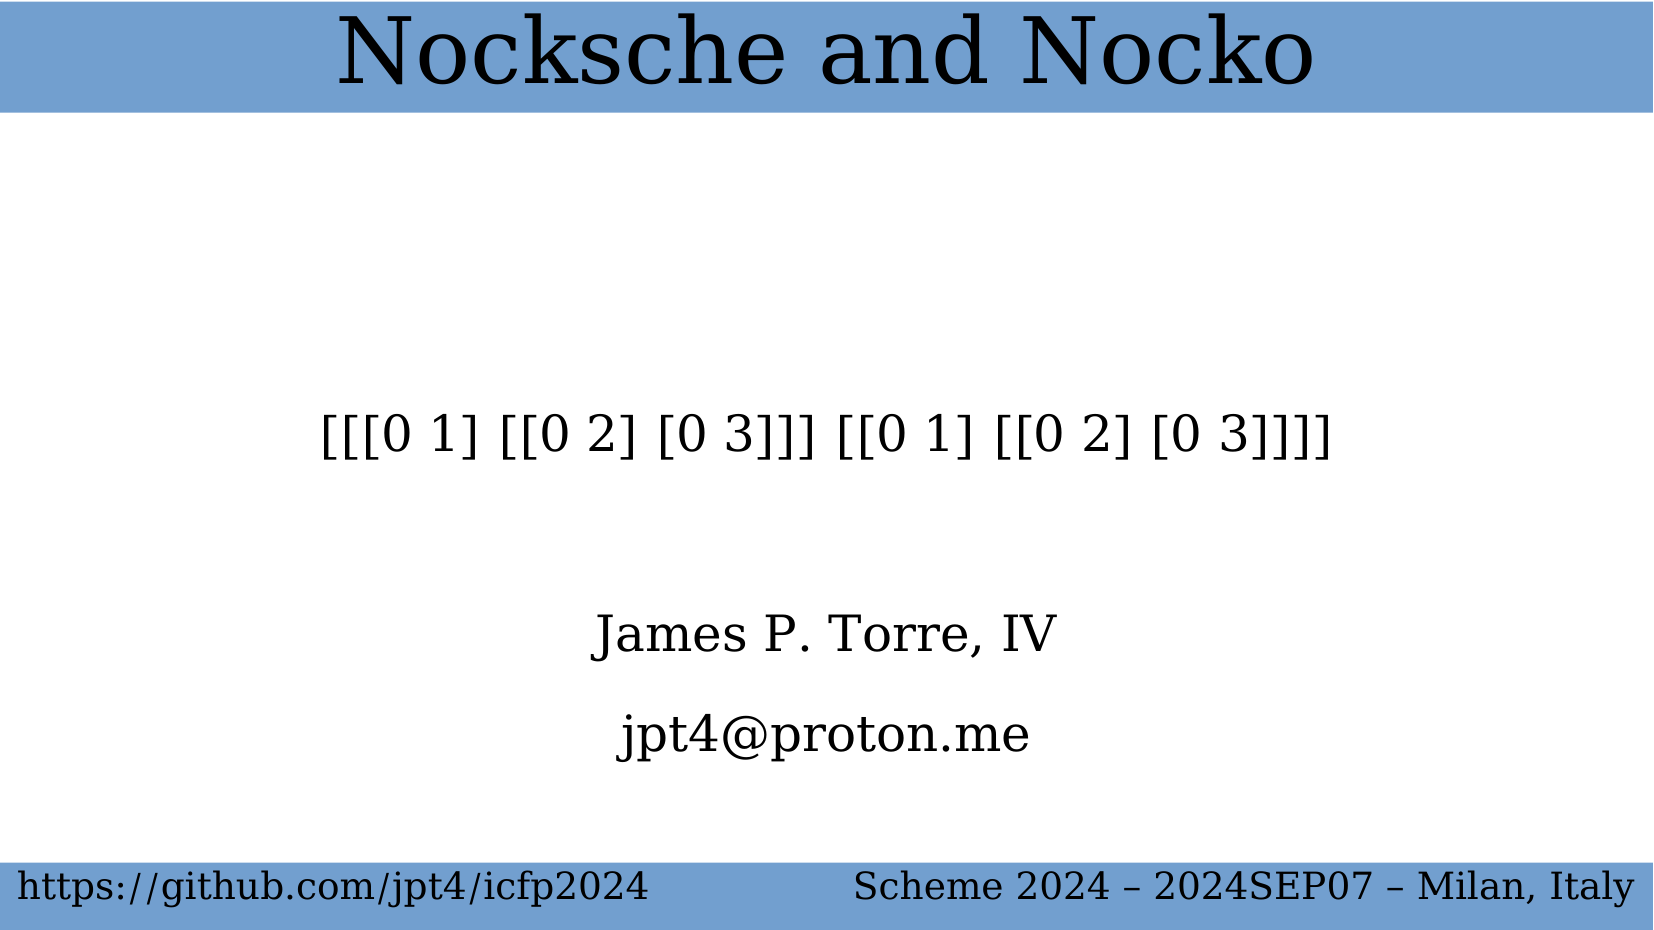

# Nocksche and Nocko
[[[0 1] [[0 2] [0 3]]] [[0 1] [[0 2] [0 3]]]]
James P. Torre, IV
jpt4@proton.me
https://github.com/jpt4/icfp2024 Scheme 2024 – 2024SEP07 – Milan, Italy